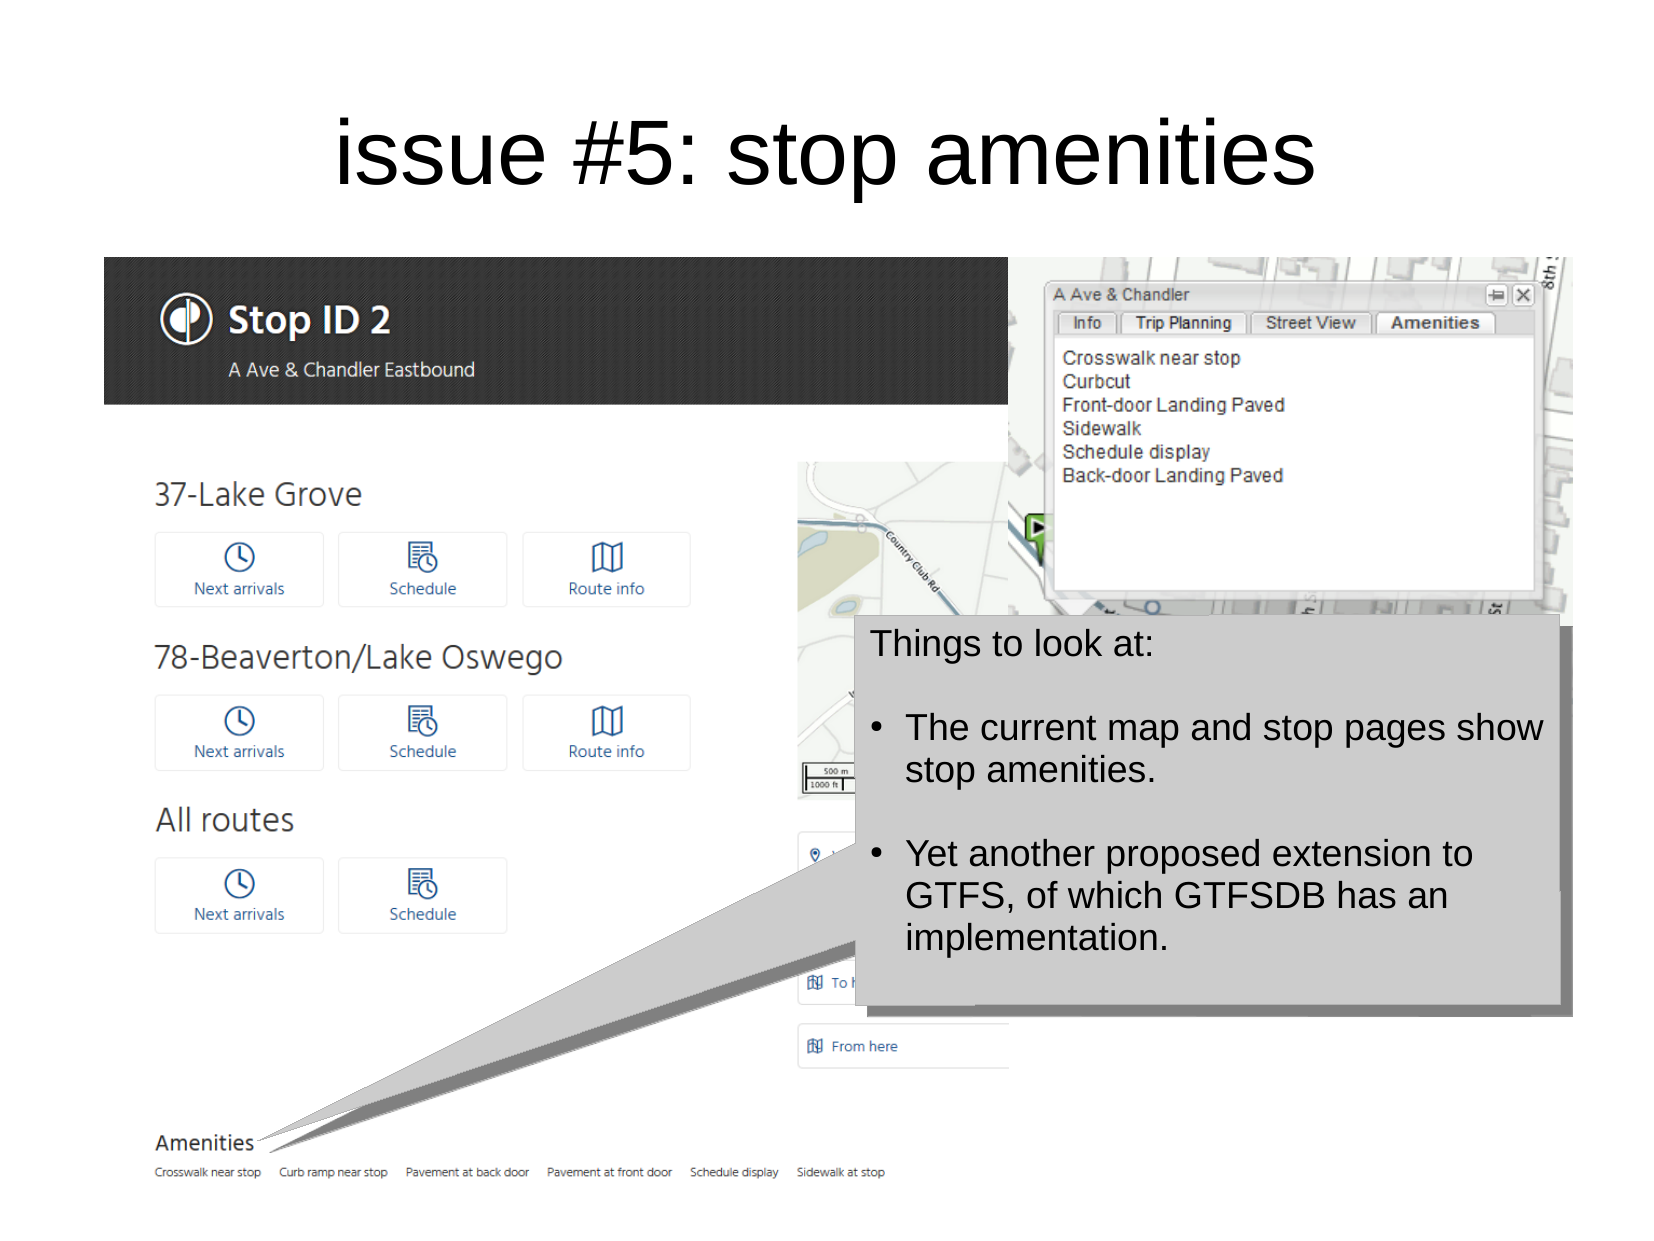

# issue #5: stop amenities
Things to look at:
The current map and stop pages show stop amenities.
Yet another proposed extension to GTFS, of which GTFSDB has an implementation.